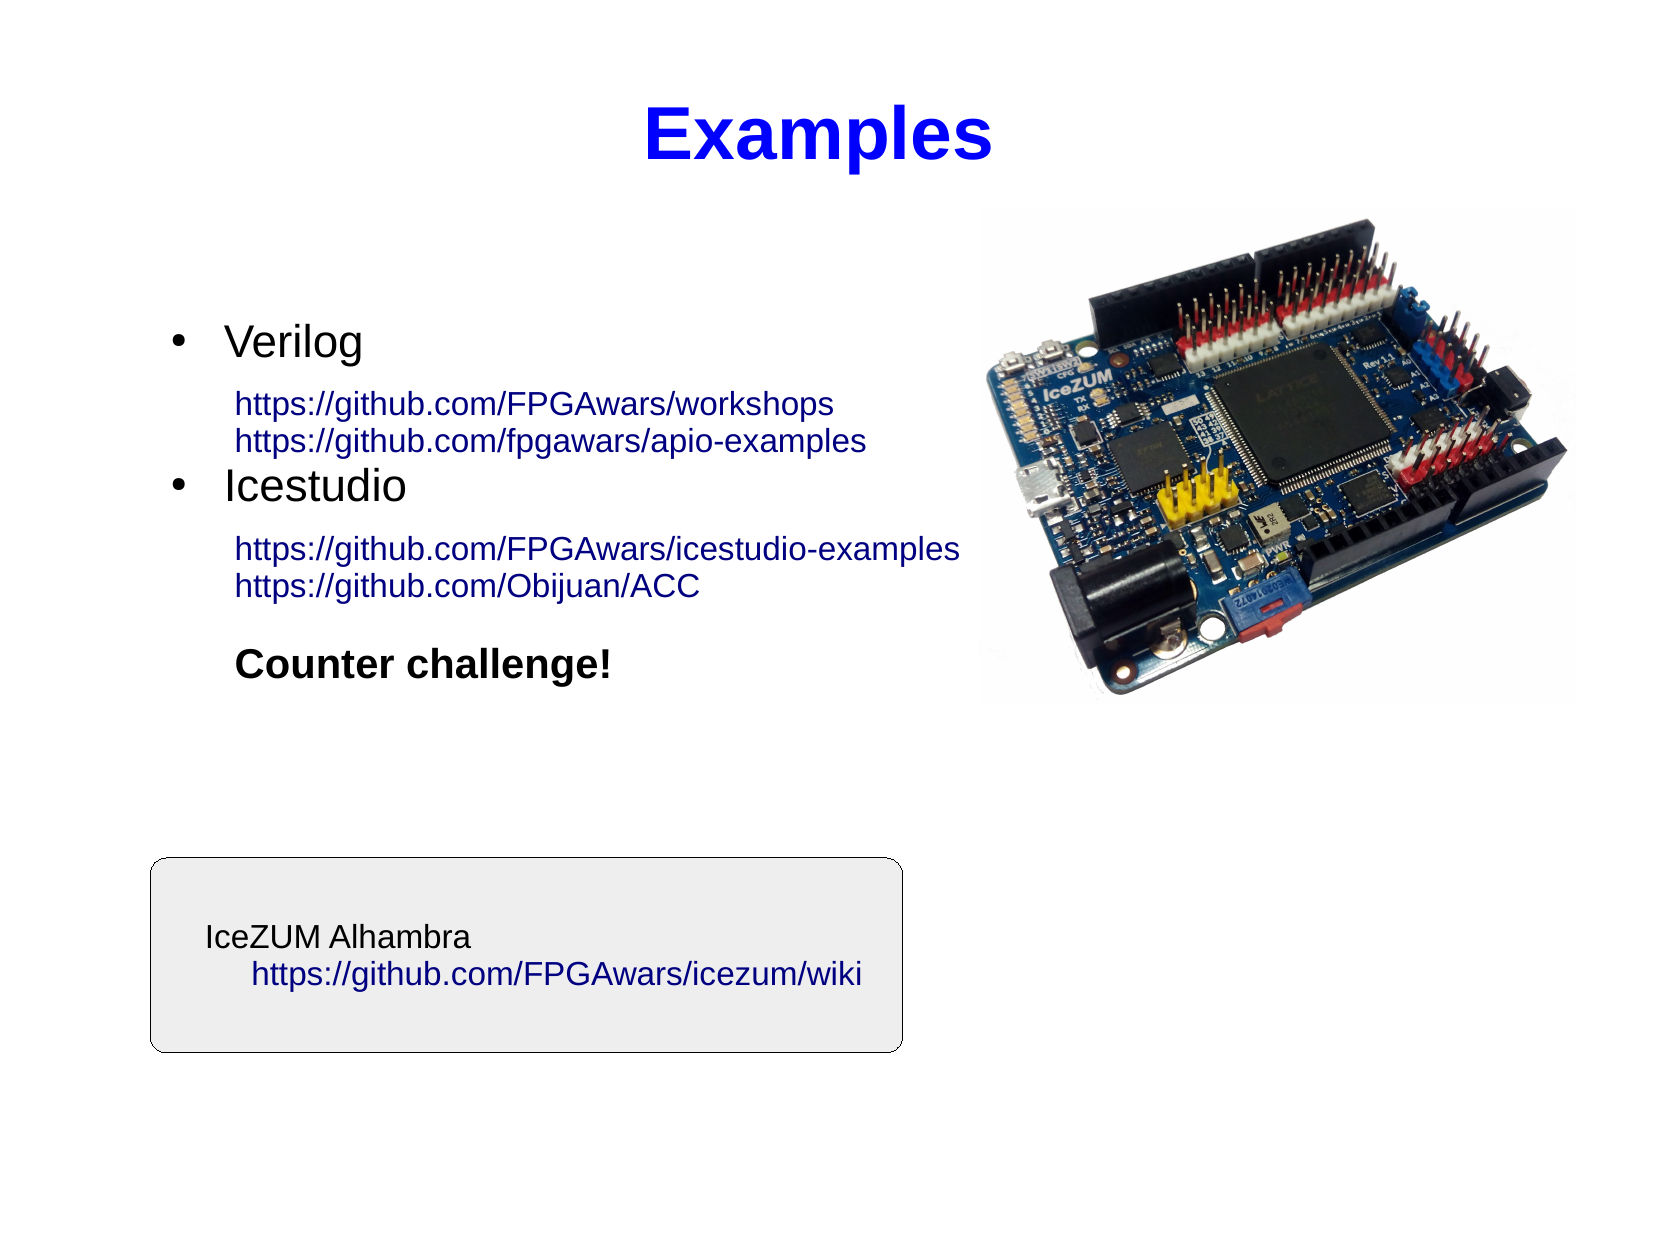

# Examples
Verilog
 https://github.com/FPGAwars/workshops
 https://github.com/fpgawars/apio-examples
Icestudio
 https://github.com/FPGAwars/icestudio-examples
 https://github.com/Obijuan/ACC
 Counter challenge!
IceZUM Alhambra
 https://github.com/FPGAwars/icezum/wiki